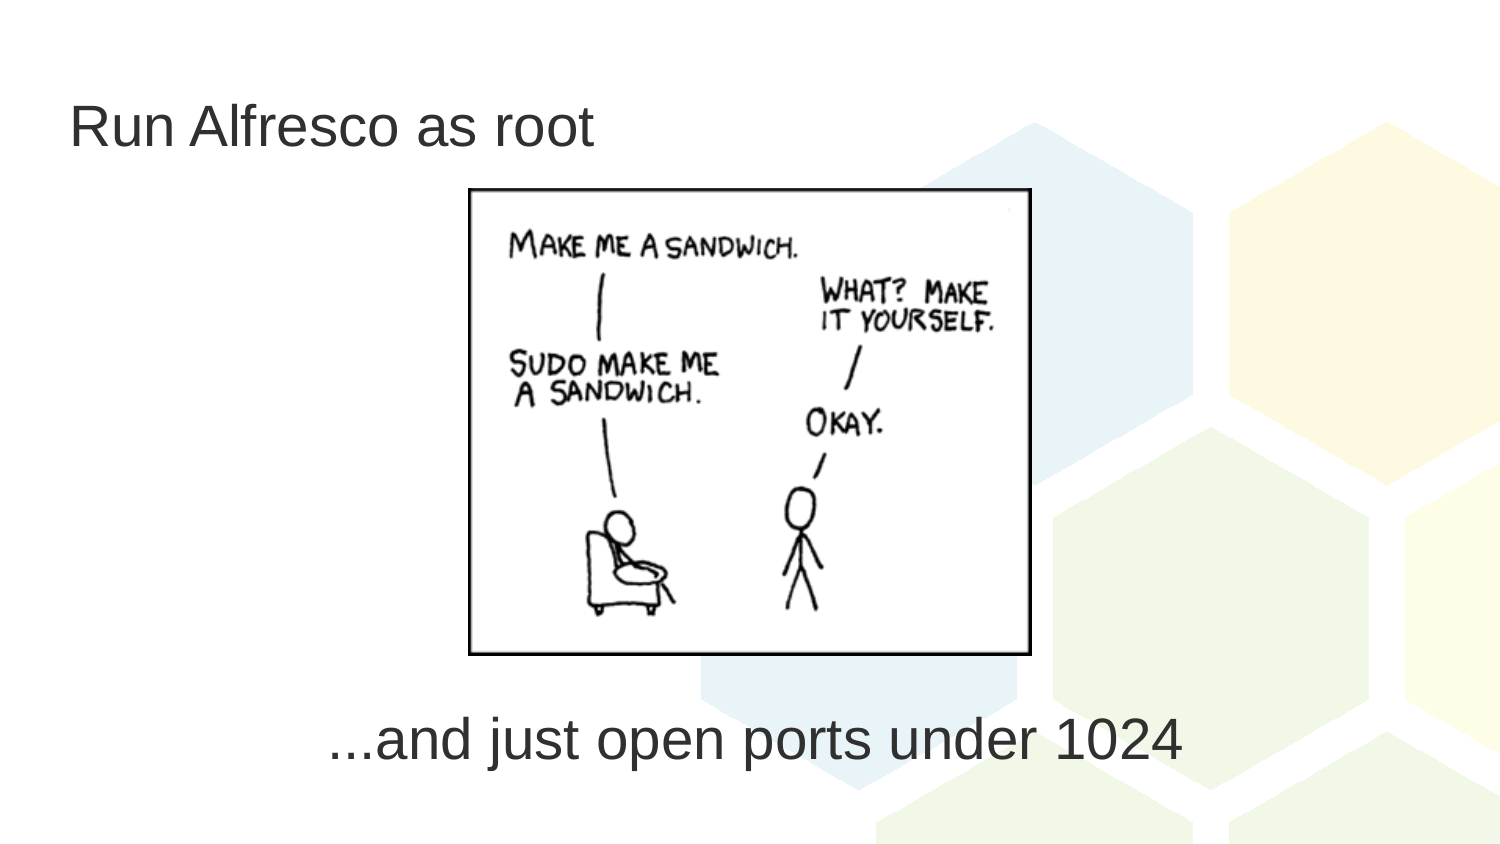

# Run Alfresco as root
...and just open ports under 1024